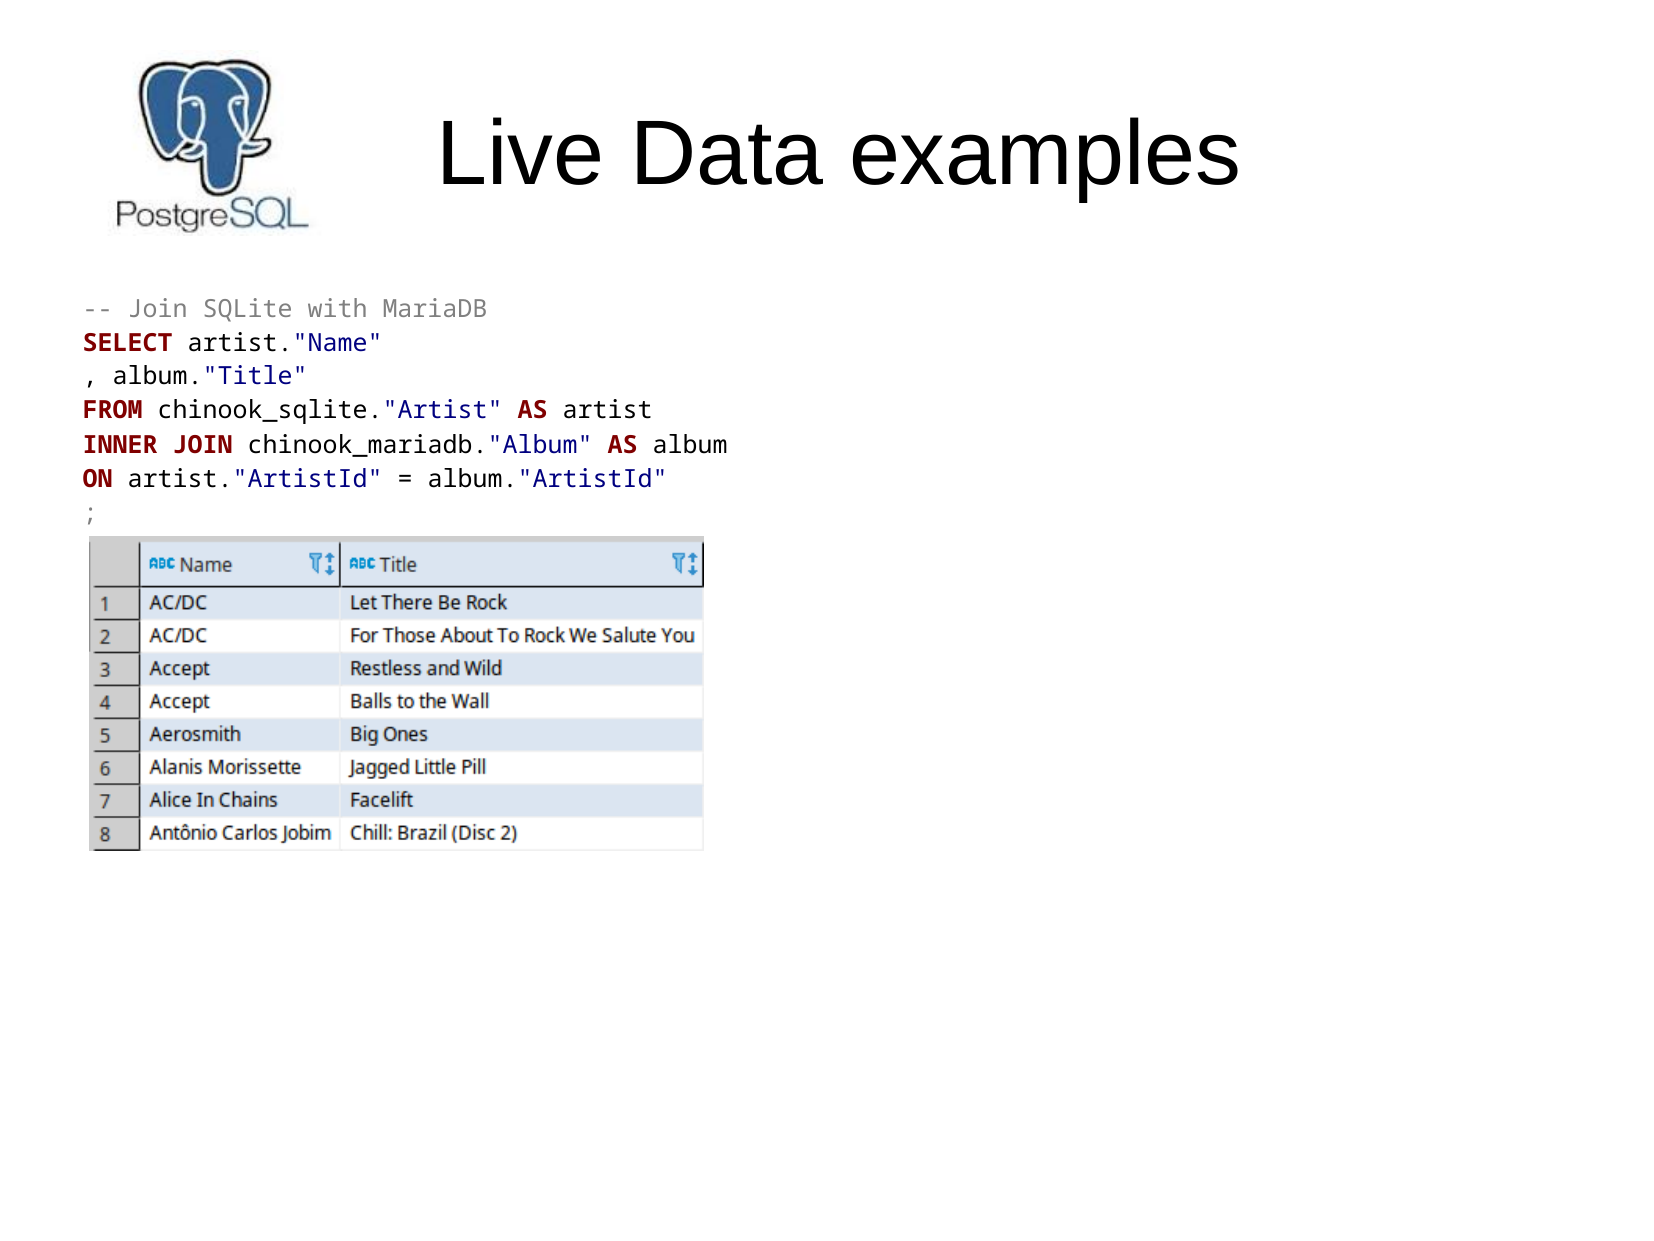

# Live Data examples
-- Join SQLite with MariaDB
SELECT artist."Name"
, album."Title"
FROM chinook_sqlite."Artist" AS artist
INNER JOIN chinook_mariadb."Album" AS album
ON artist."ArtistId" = album."ArtistId"
;